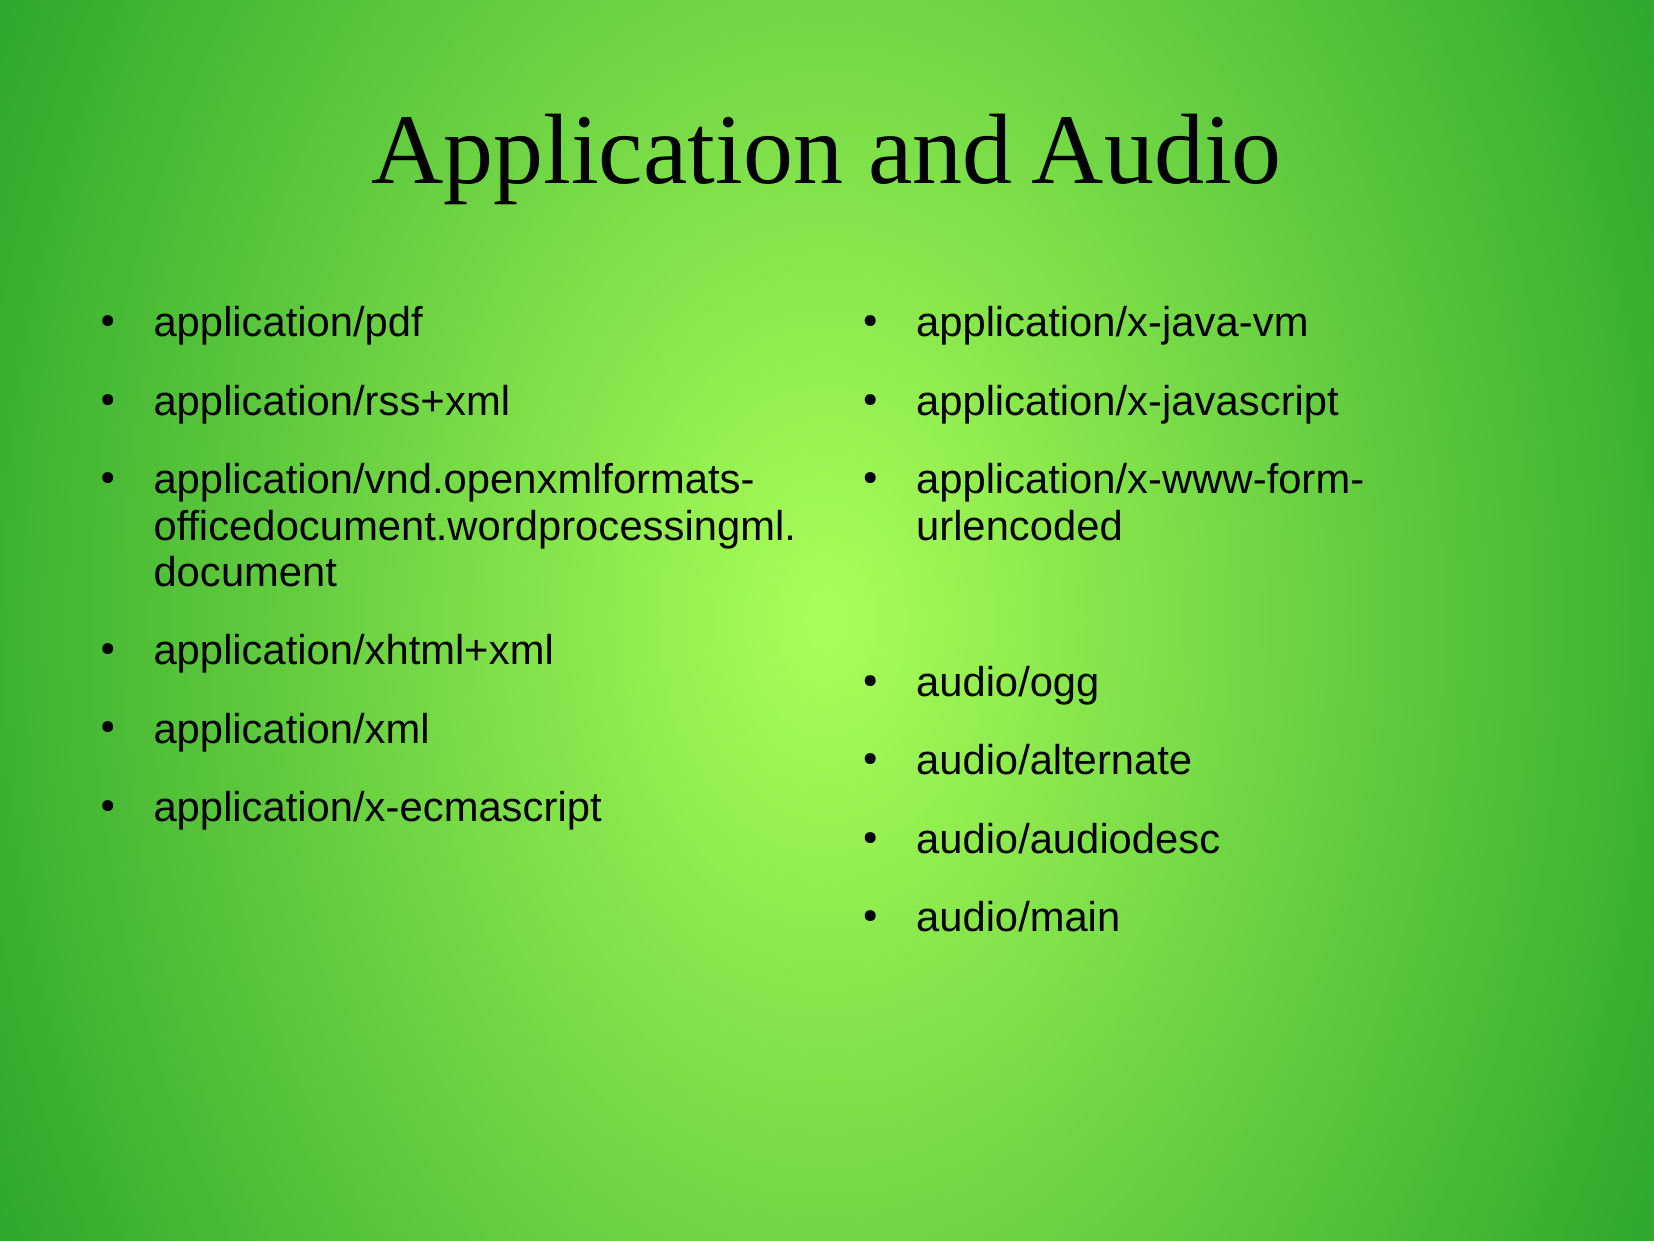

# Application and Audio
application/pdf
application/rss+xml
application/vnd.openxmlformats-officedocument.wordprocessingml.document
application/xhtml+xml
application/xml
application/x-ecmascript
application/x-java-vm
application/x-javascript
application/x-www-form-urlencoded
audio/ogg
audio/alternate
audio/audiodesc
audio/main